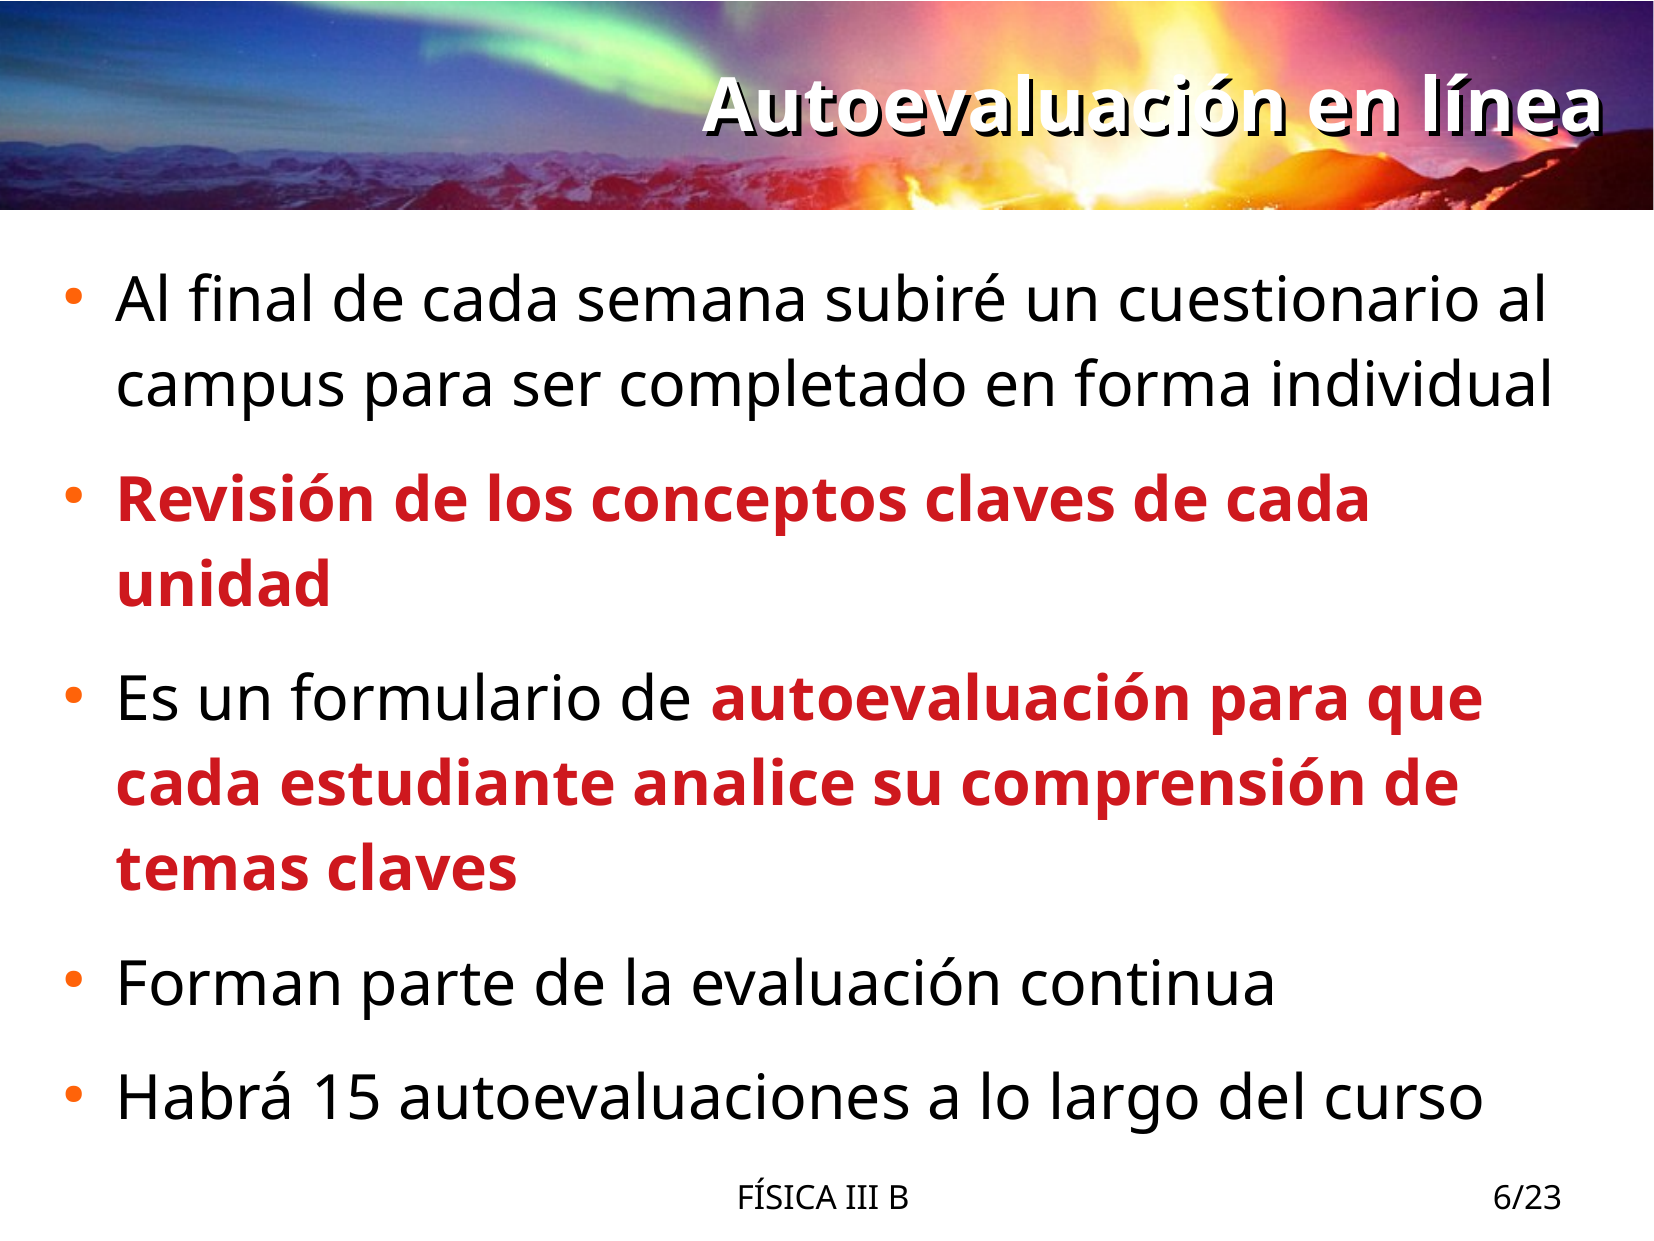

# Autoevaluación en línea
Al final de cada semana subiré un cuestionario al campus para ser completado en forma individual
Revisión de los conceptos claves de cada unidad
Es un formulario de autoevaluación para que cada estudiante analice su comprensión de temas claves
Forman parte de la evaluación continua
Habrá 15 autoevaluaciones a lo largo del curso
FÍSICA III B
6